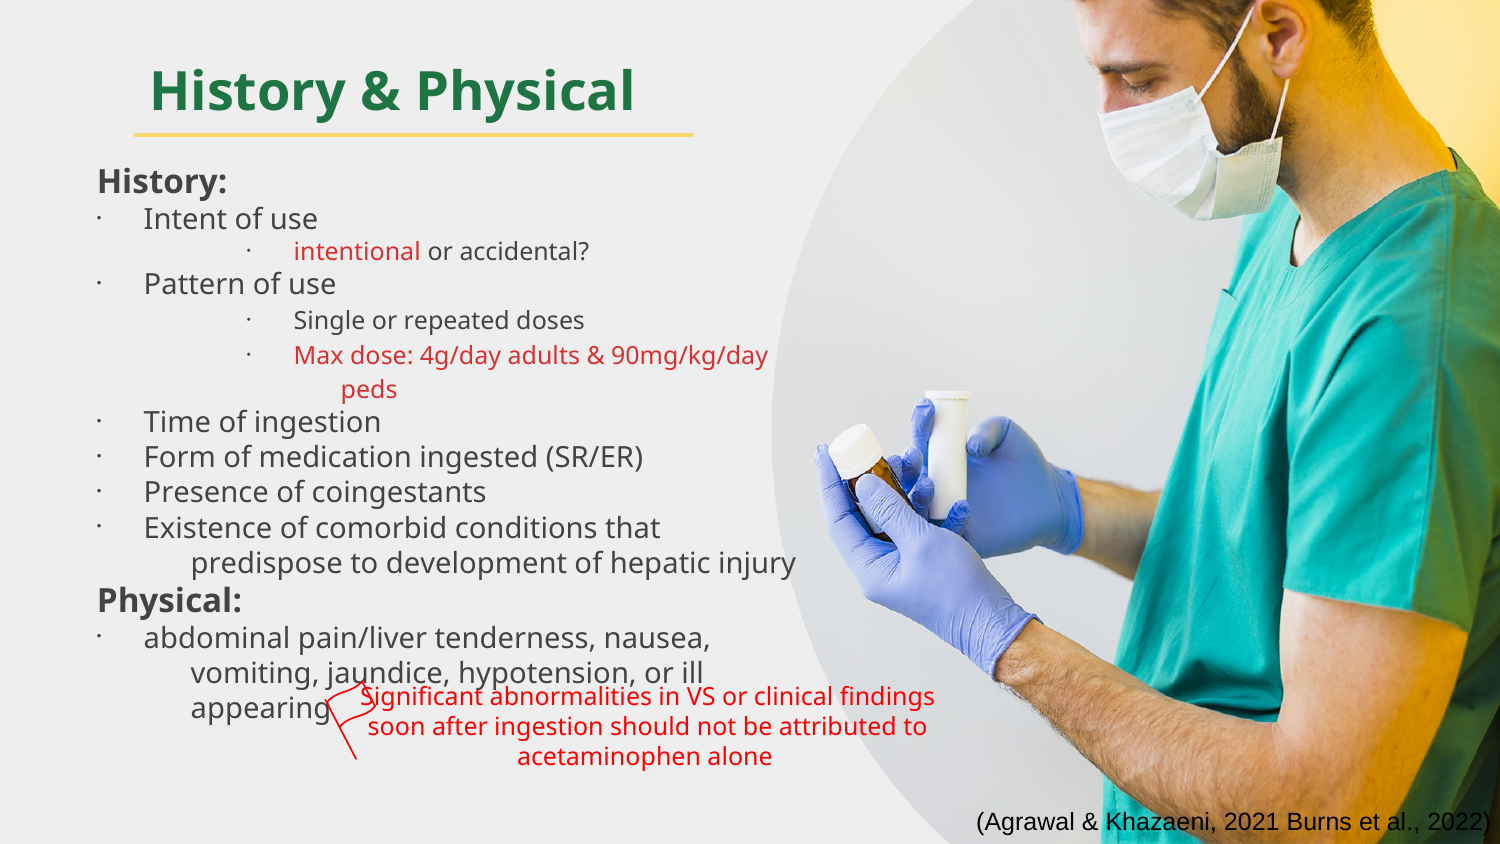

History & Physical
# History:
Intent of use
intentional or accidental?
Pattern of use
Single or repeated doses
Max dose: 4g/day adults & 90mg/kg/day peds
Time of ingestion
Form of medication ingested (SR/ER)
Presence of coingestants
Existence of comorbid conditions that predispose to development of hepatic injury
Physical:
abdominal pain/liver tenderness, nausea, vomiting, jaundice, hypotension, or ill appearing
Significant abnormalities in VS or clinical findings soon after ingestion should not be attributed to acetaminophen alone
(Agrawal & Khazaeni, 2021 Burns et al., 2022)